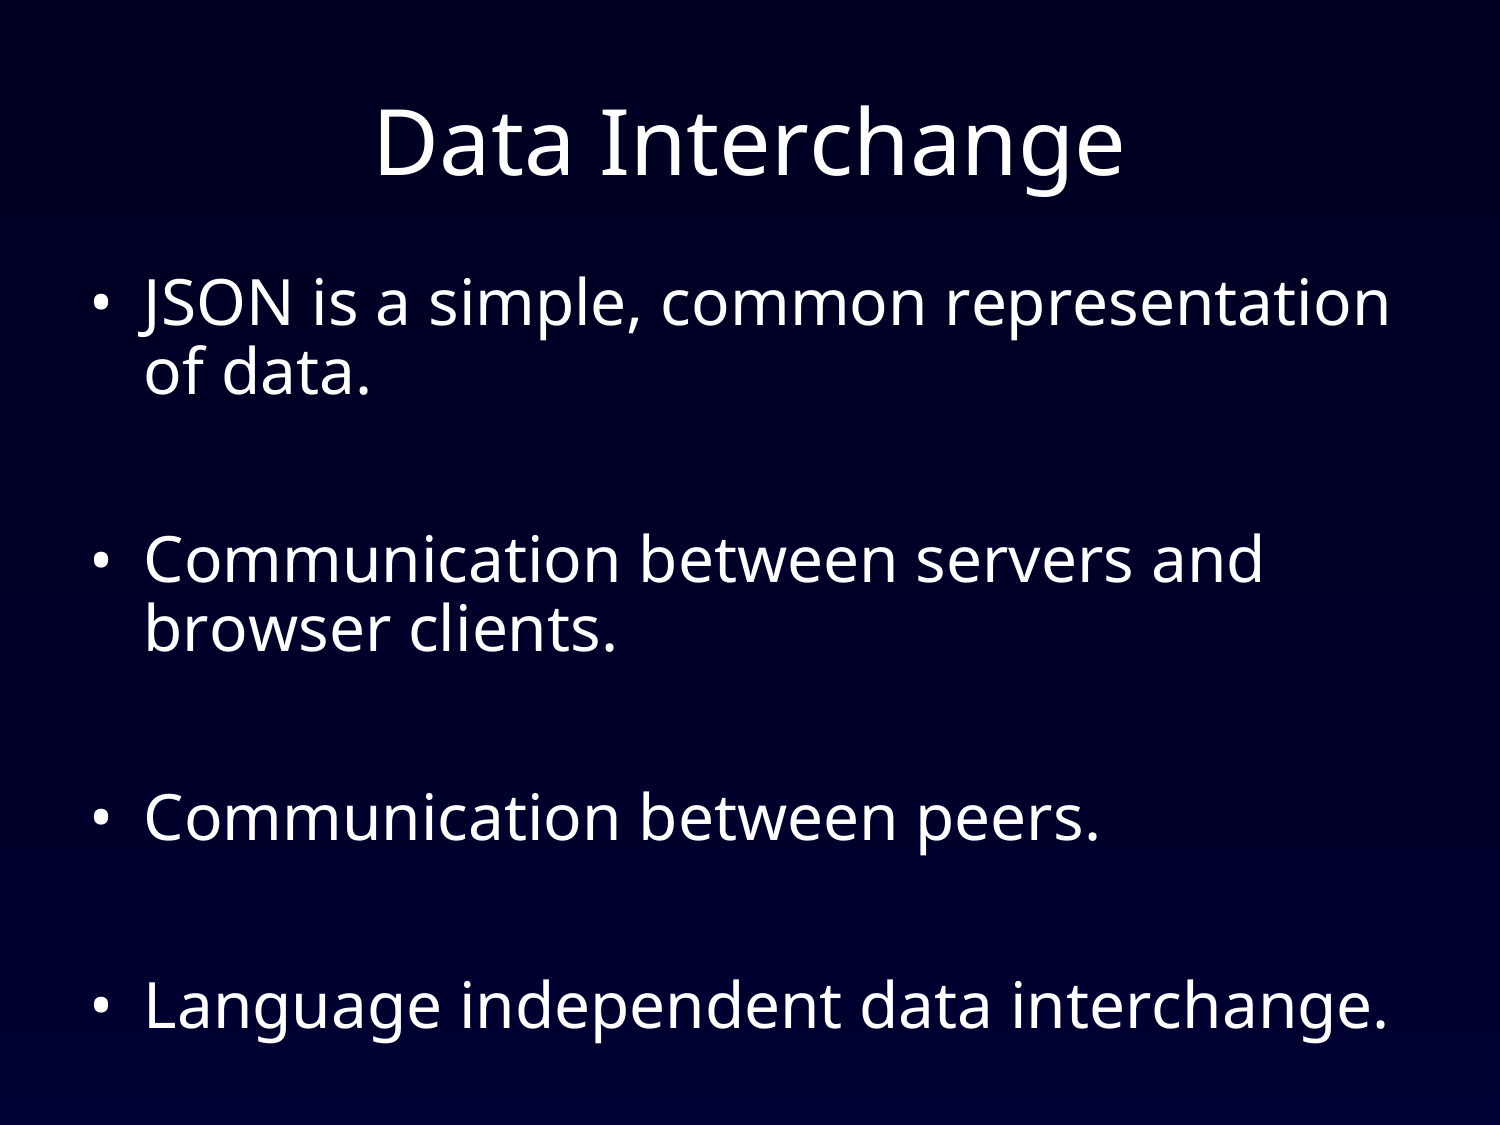

# Data Interchange
JSON is a simple, common representation of data.
Communication between servers and browser clients.
Communication between peers.
Language independent data interchange.